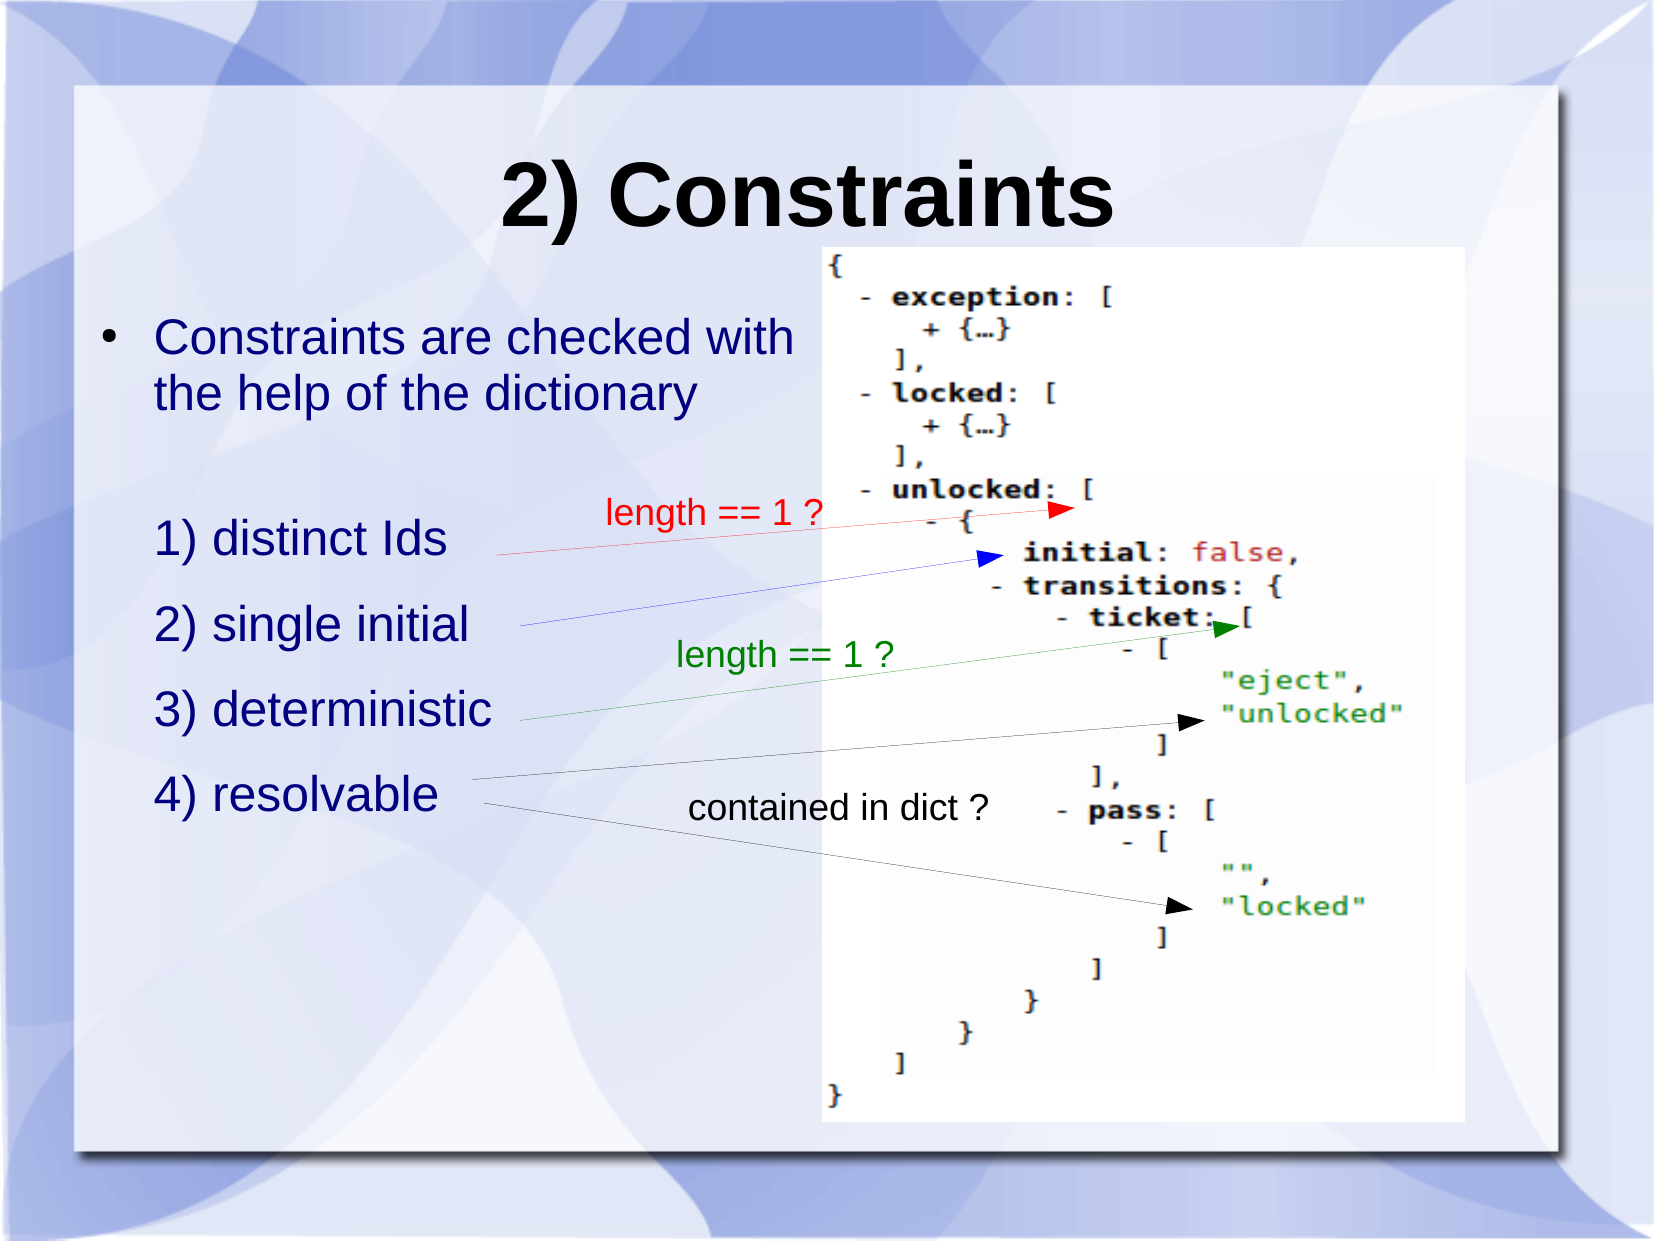

# 2) Constraints
Constraints are checked with the help of the dictionary
1) distinct Ids
2) single initial
3) deterministic
4) resolvable
length == 1 ?
length == 1 ?
contained in dict ?